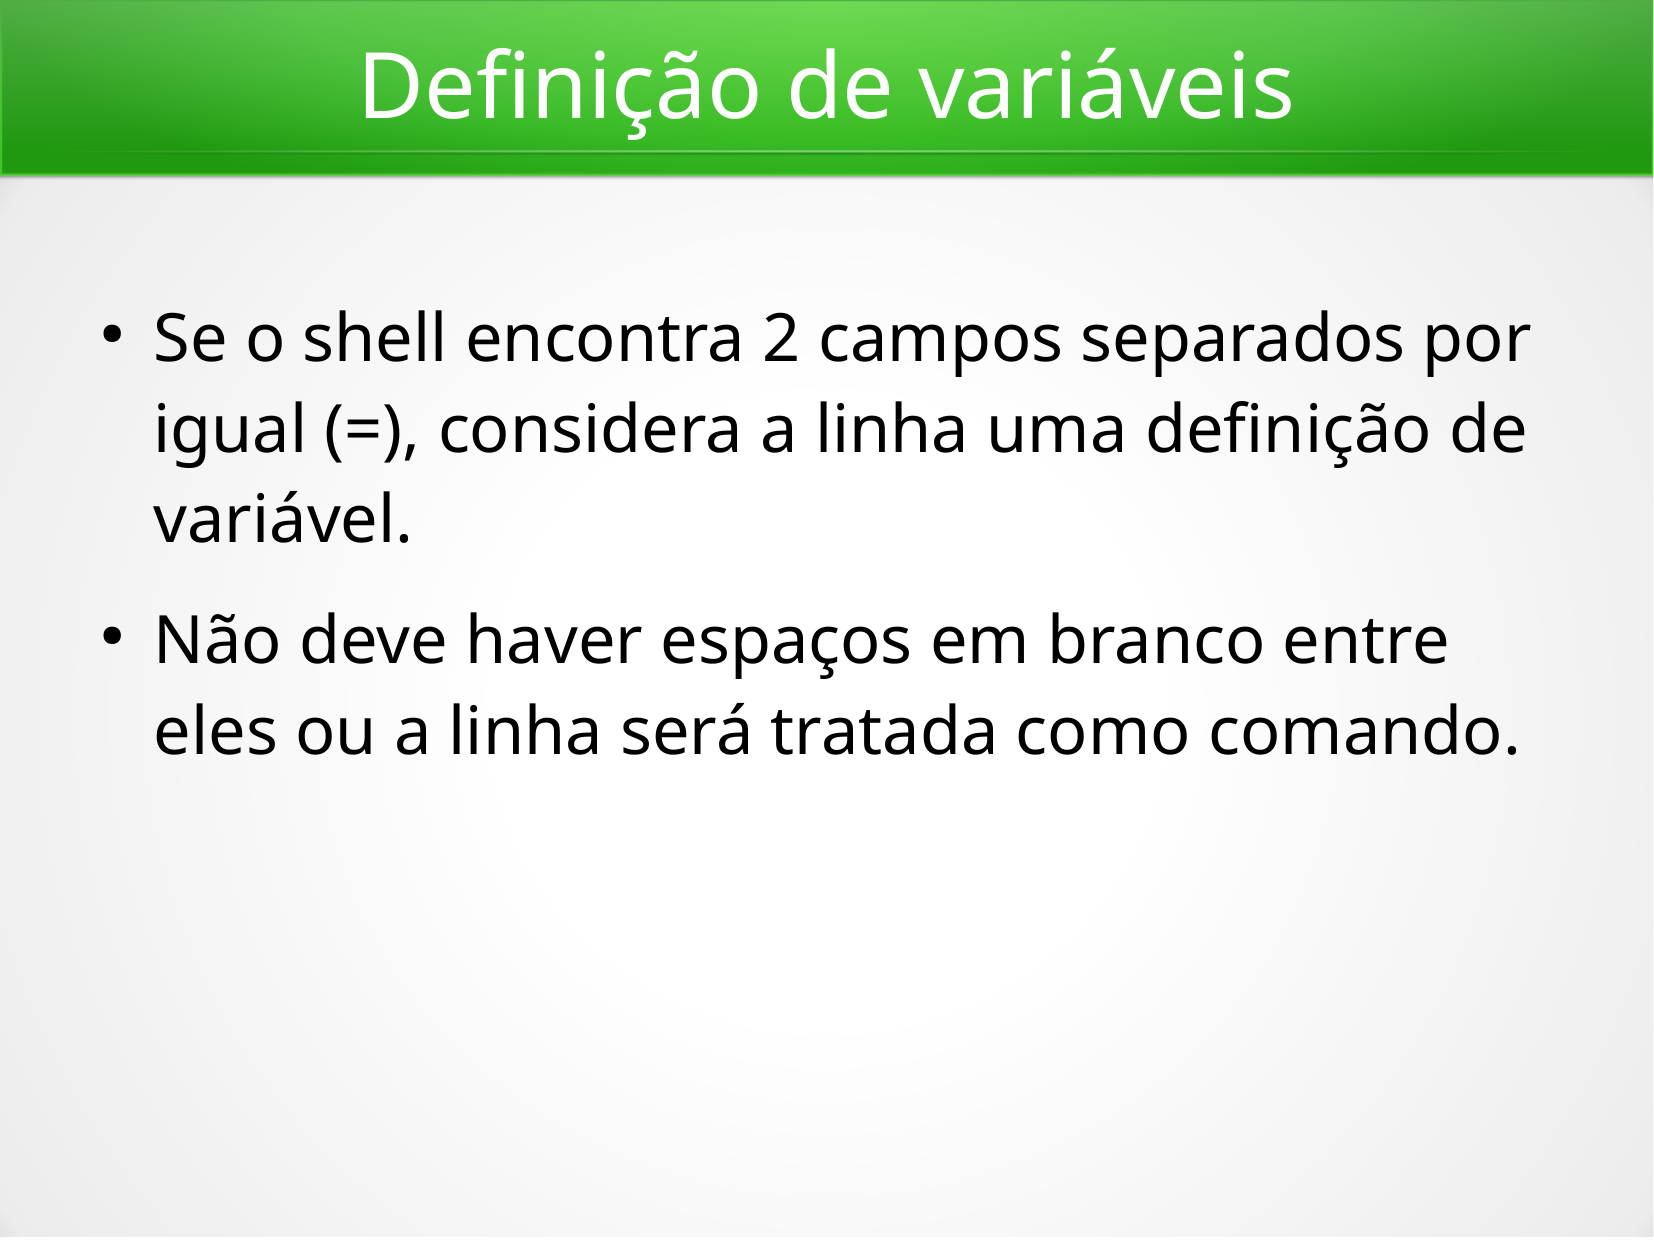

# Definição de variáveis
Se o shell encontra 2 campos separados por igual (=), considera a linha uma definição de variável.
Não deve haver espaços em branco entre eles ou a linha será tratada como comando.